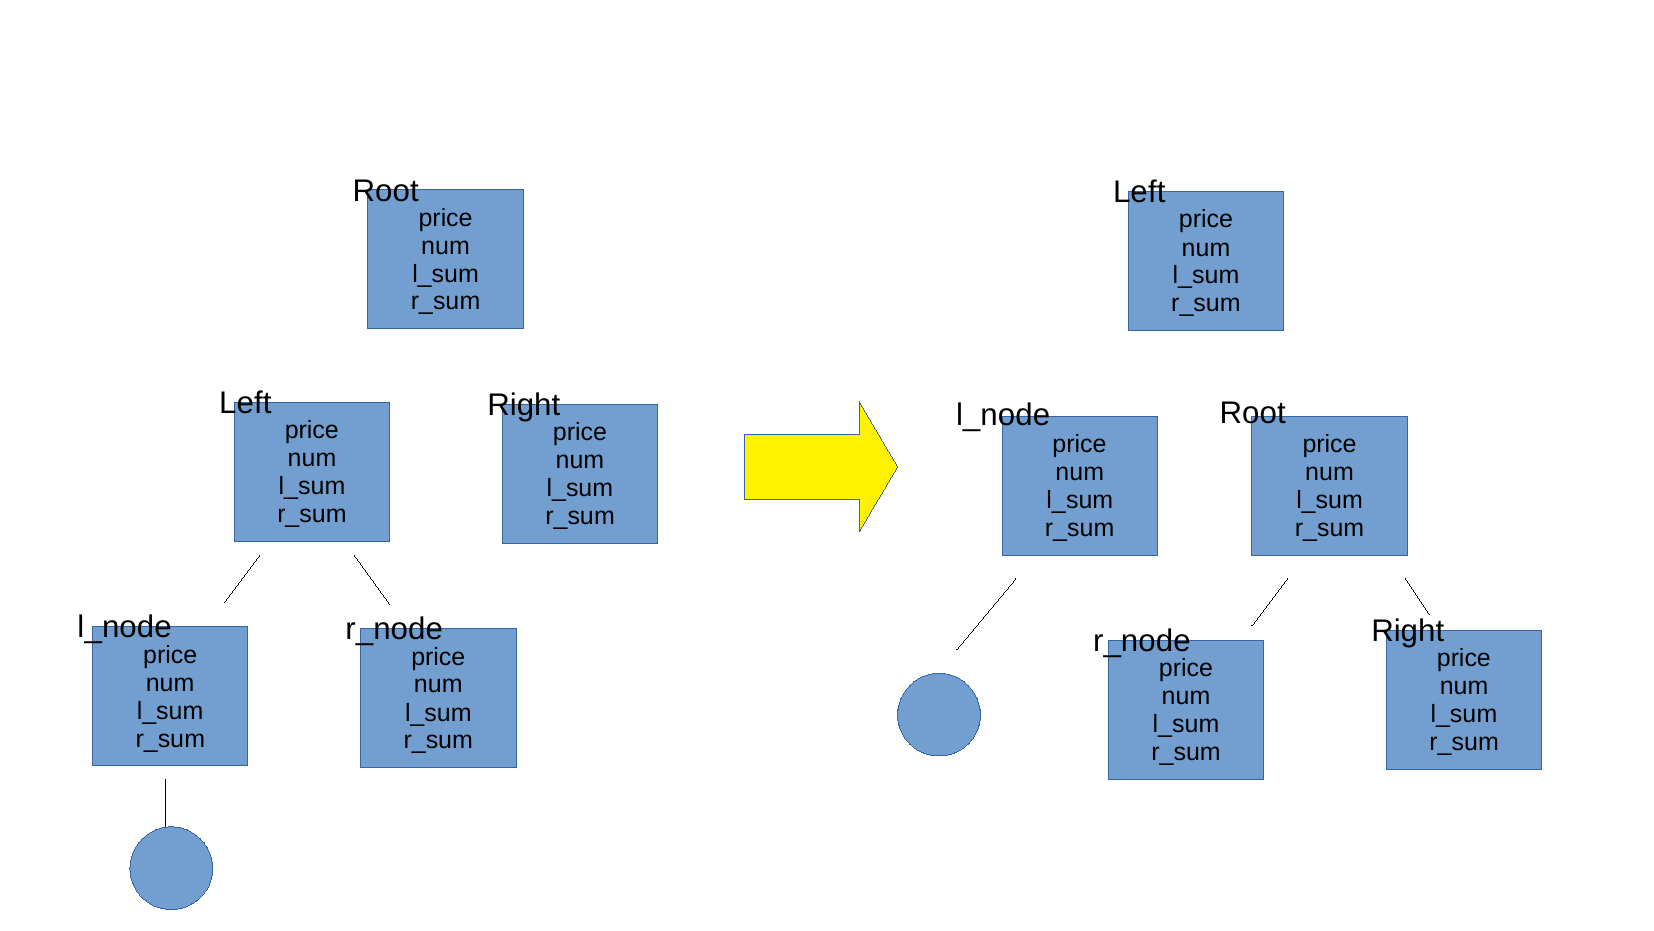

Root
Left
price
num
l_sum
r_sum
price
num
l_sum
r_sum
Left
Right
Root
l_node
price
num
l_sum
r_sum
price
num
l_sum
r_sum
price
num
l_sum
r_sum
price
num
l_sum
r_sum
l_node
r_node
Right
r_node
price
num
l_sum
r_sum
price
num
l_sum
r_sum
price
num
l_sum
r_sum
price
num
l_sum
r_sum